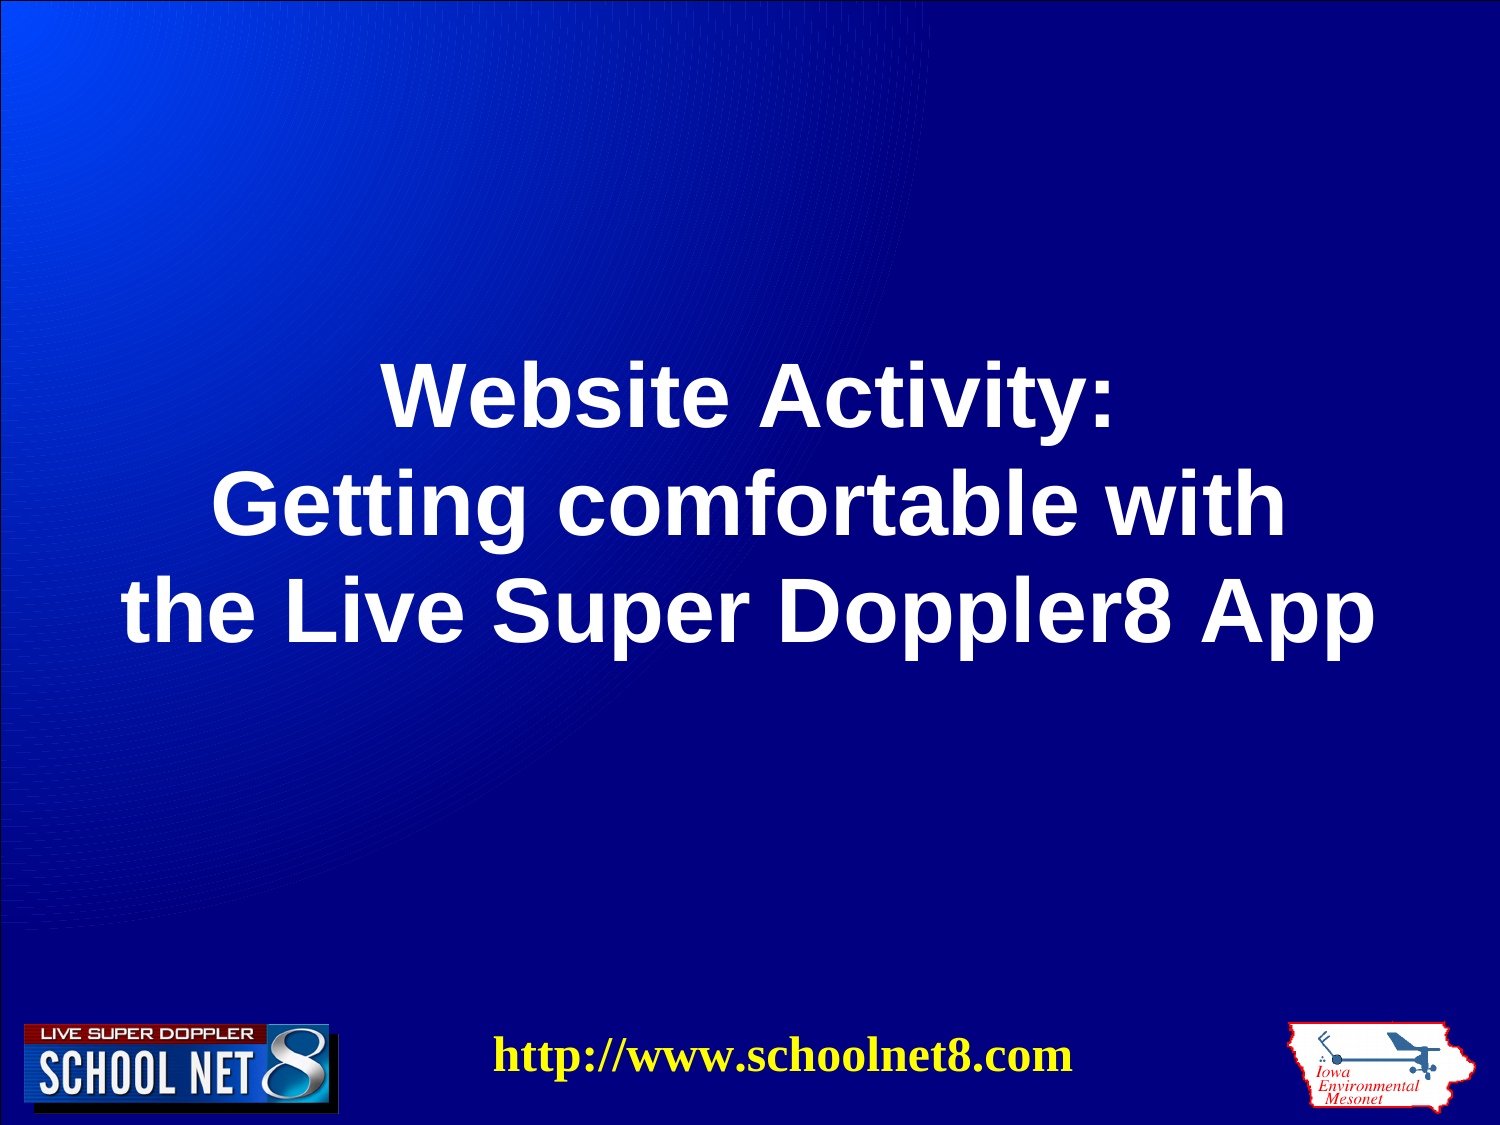

# Website Activity: Getting comfortable with the Live Super Doppler8 App